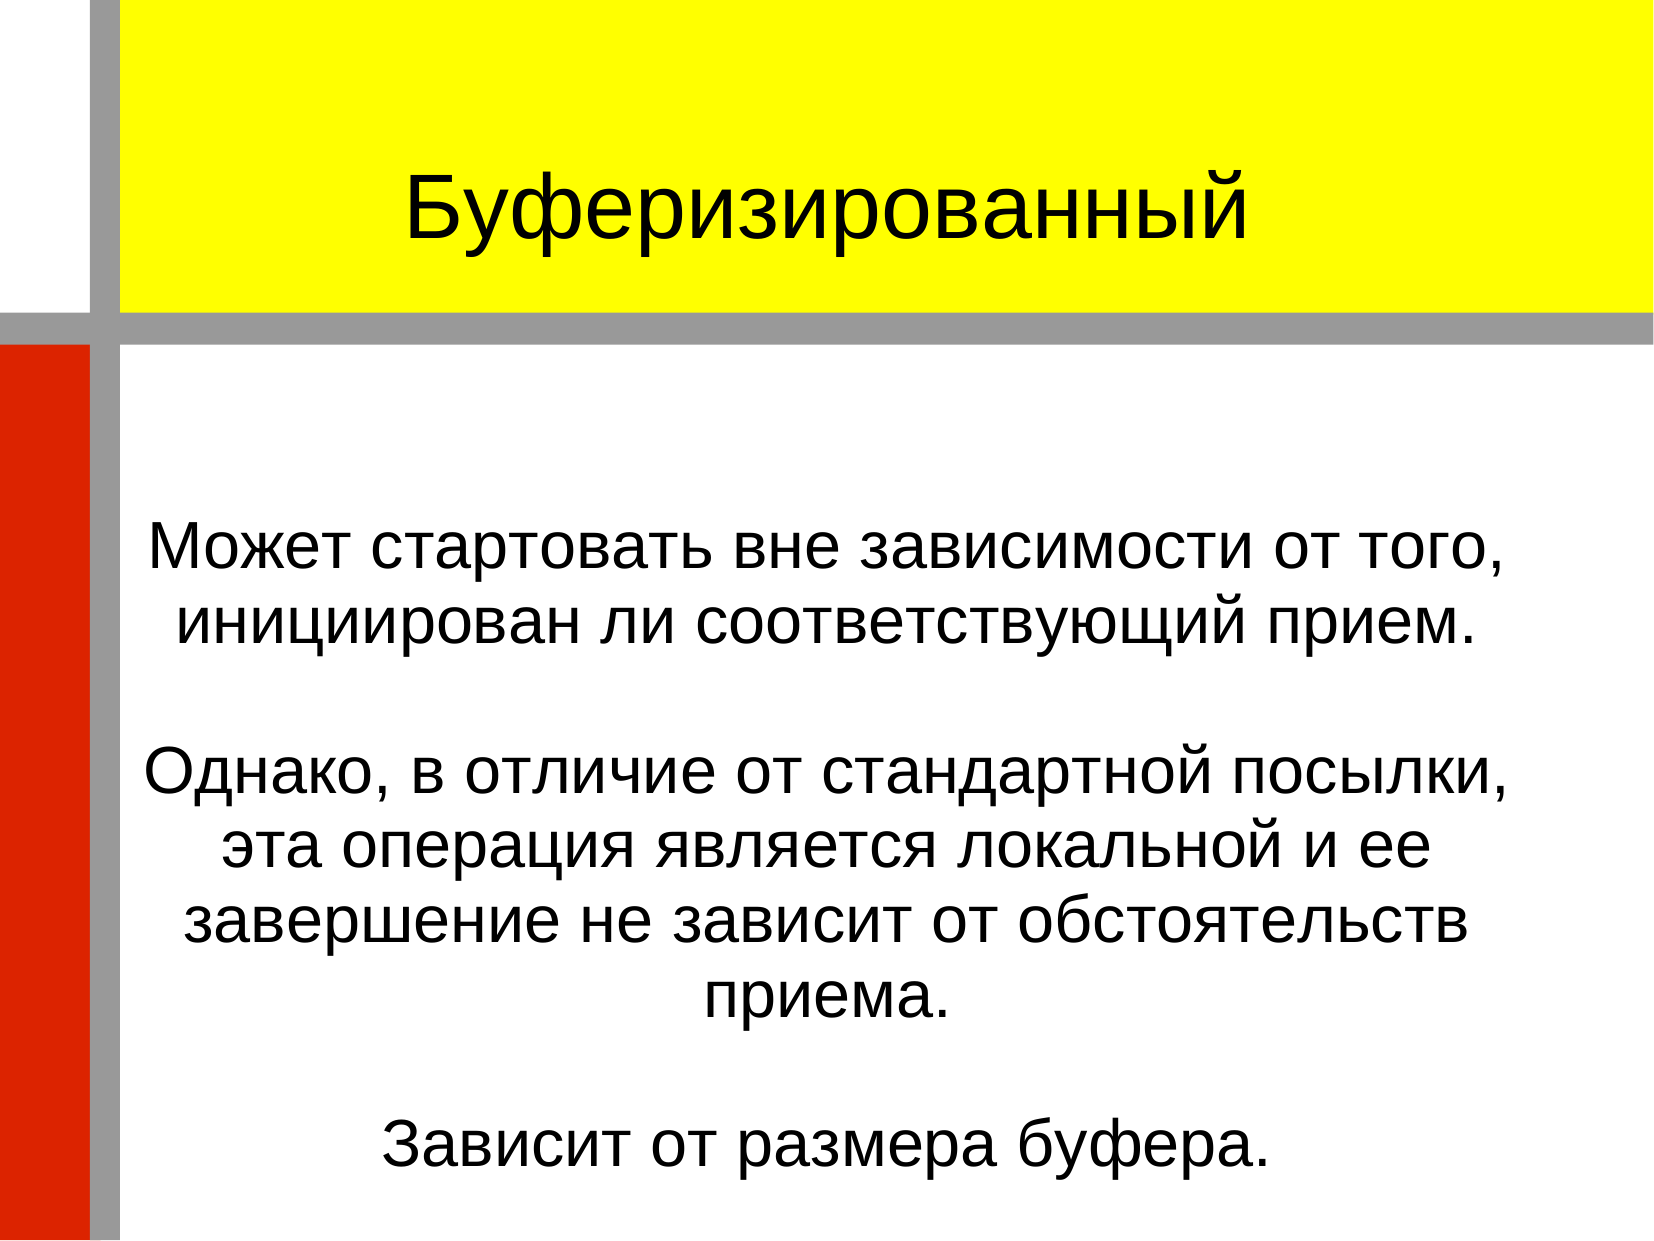

# Буферизированный
Может стартовать вне зависимости от того, инициирован ли соответствующий прием.
Однако, в отличие от стандартной посылки, эта операция является локальной и ее завершение не зависит от обстоятельств приема.
Зависит от размера буфера.